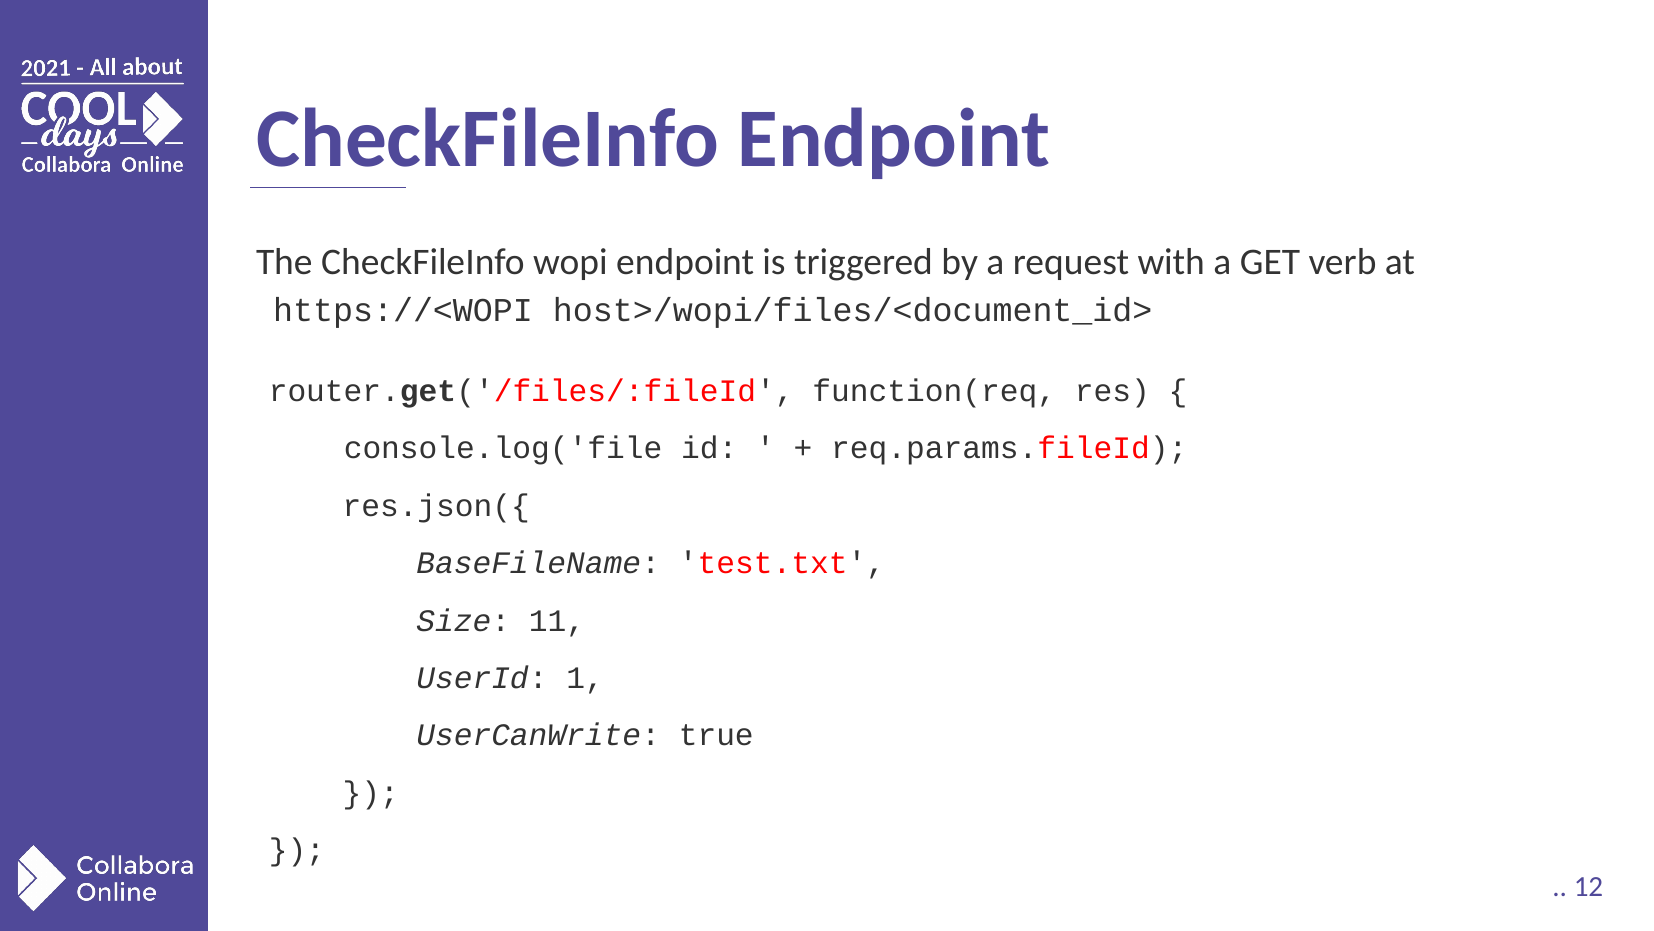

# CheckFileInfo Endpoint
The CheckFileInfo wopi endpoint is triggered by a request with a GET verb at
 https://<WOPI host>/wopi/files/<document_id>
router.get('/files/:fileId', function(req, res) {
 console.log('file id: ' + req.params.fileId);
	res.json({
		BaseFileName: 'test.txt',
		Size: 11,
		UserId: 1,
		UserCanWrite: true
	});
});
12